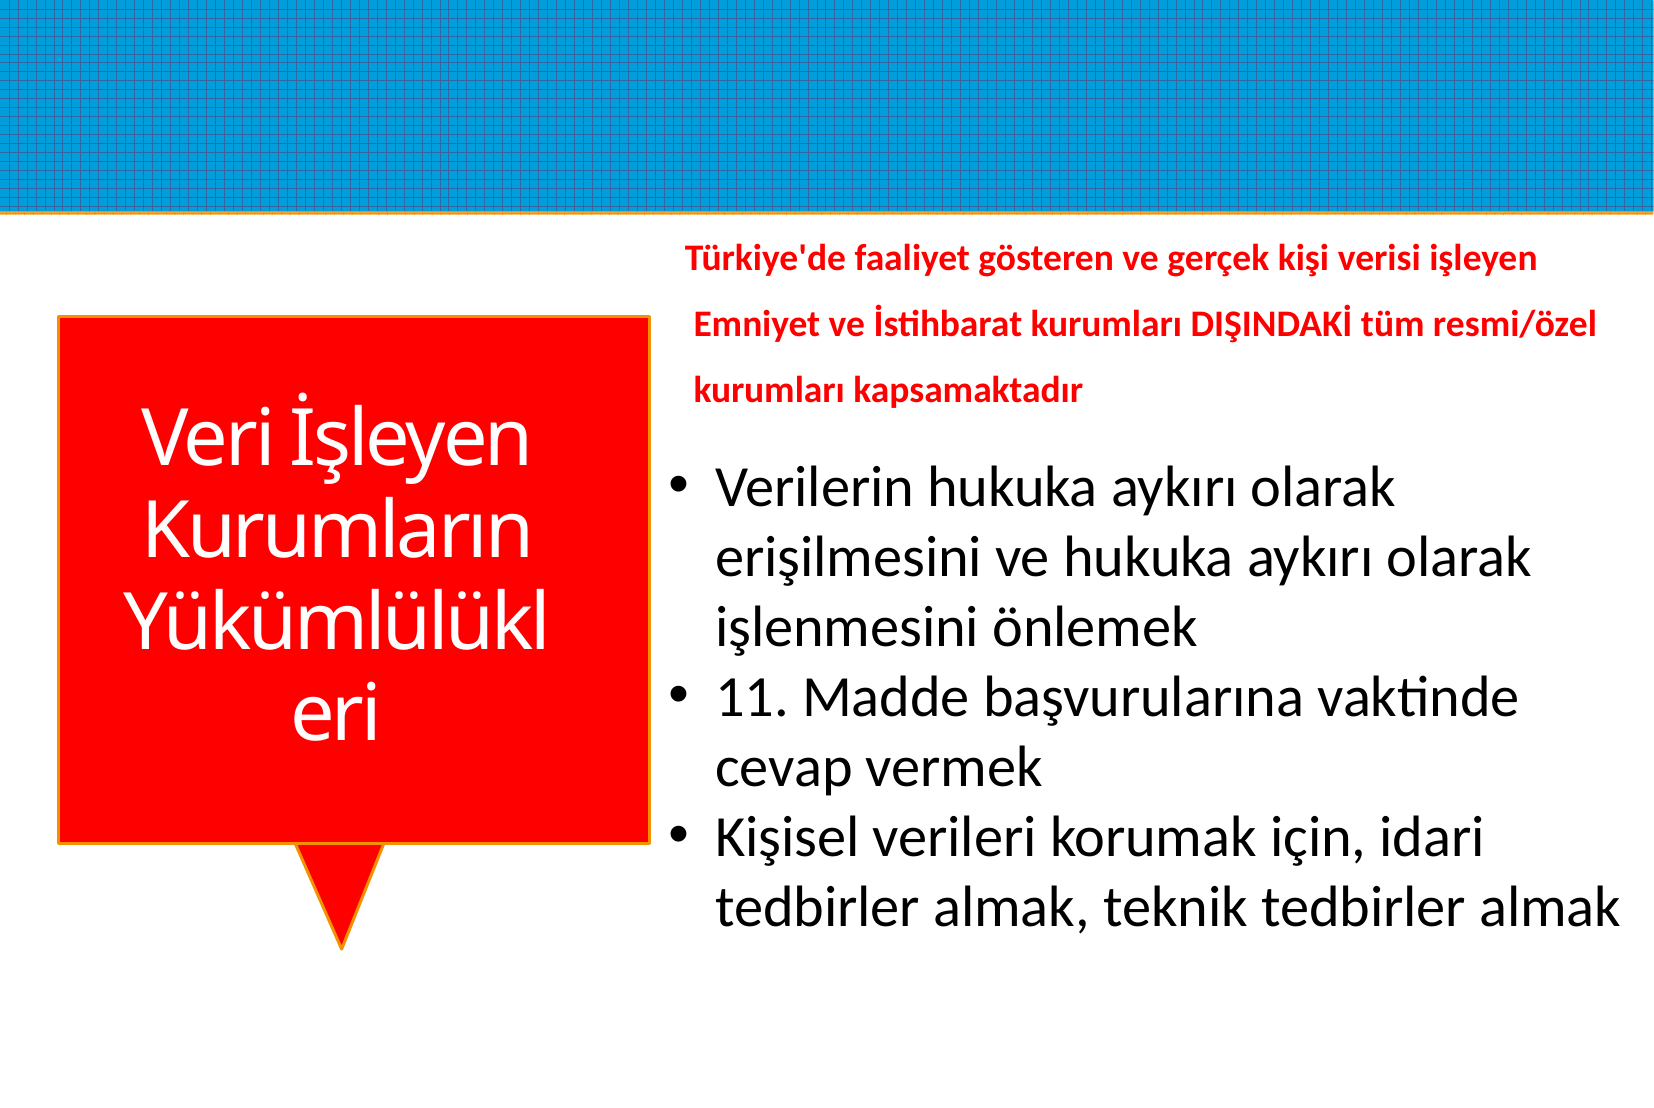

Türkiye'de faaliyet gösteren ve gerçek kişi verisi işleyen
 Emniyet ve İstihbarat kurumları DIŞINDAKİ tüm resmi/özel
 kurumları kapsamaktadır
Veri İşleyen Kurumların Yükümlülükleri
Verilerin hukuka aykırı olarak erişilmesini ve hukuka aykırı olarak işlenmesini önlemek
11. Madde başvurularına vaktinde cevap vermek
Kişisel verileri korumak için, idari tedbirler almak, teknik tedbirler almak